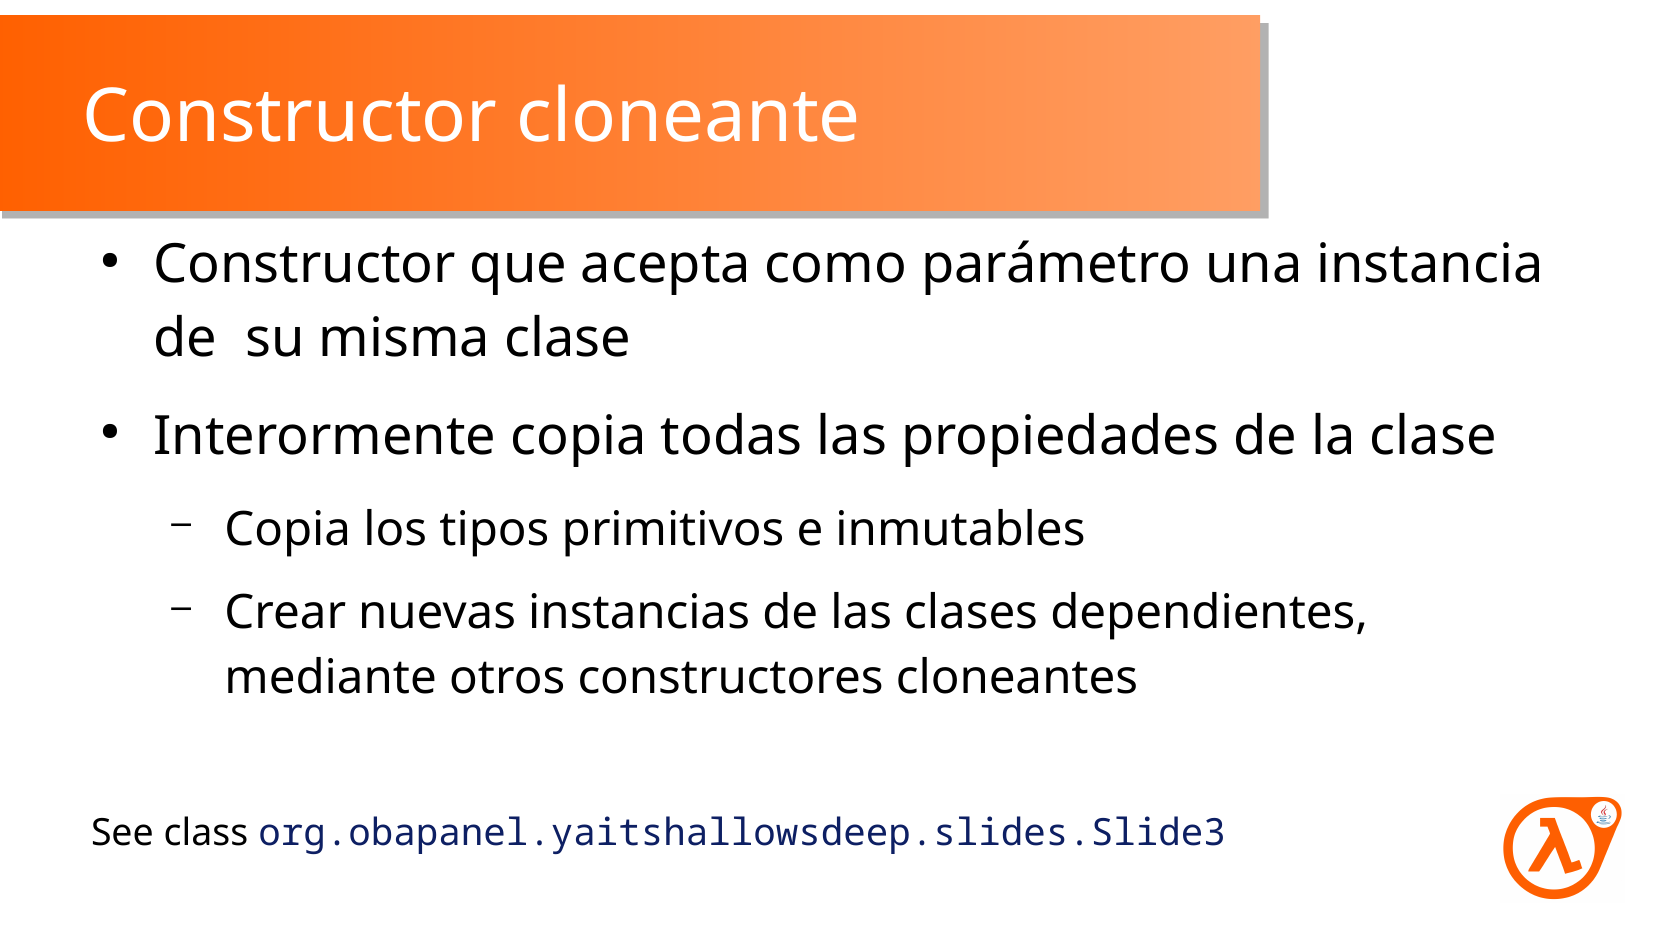

# Constructor cloneante
Constructor que acepta como parámetro una instancia de su misma clase
Interormente copia todas las propiedades de la clase
Copia los tipos primitivos e inmutables
Crear nuevas instancias de las clases dependientes, mediante otros constructores cloneantes
See class org.obapanel.yaitshallowsdeep.slides.Slide3